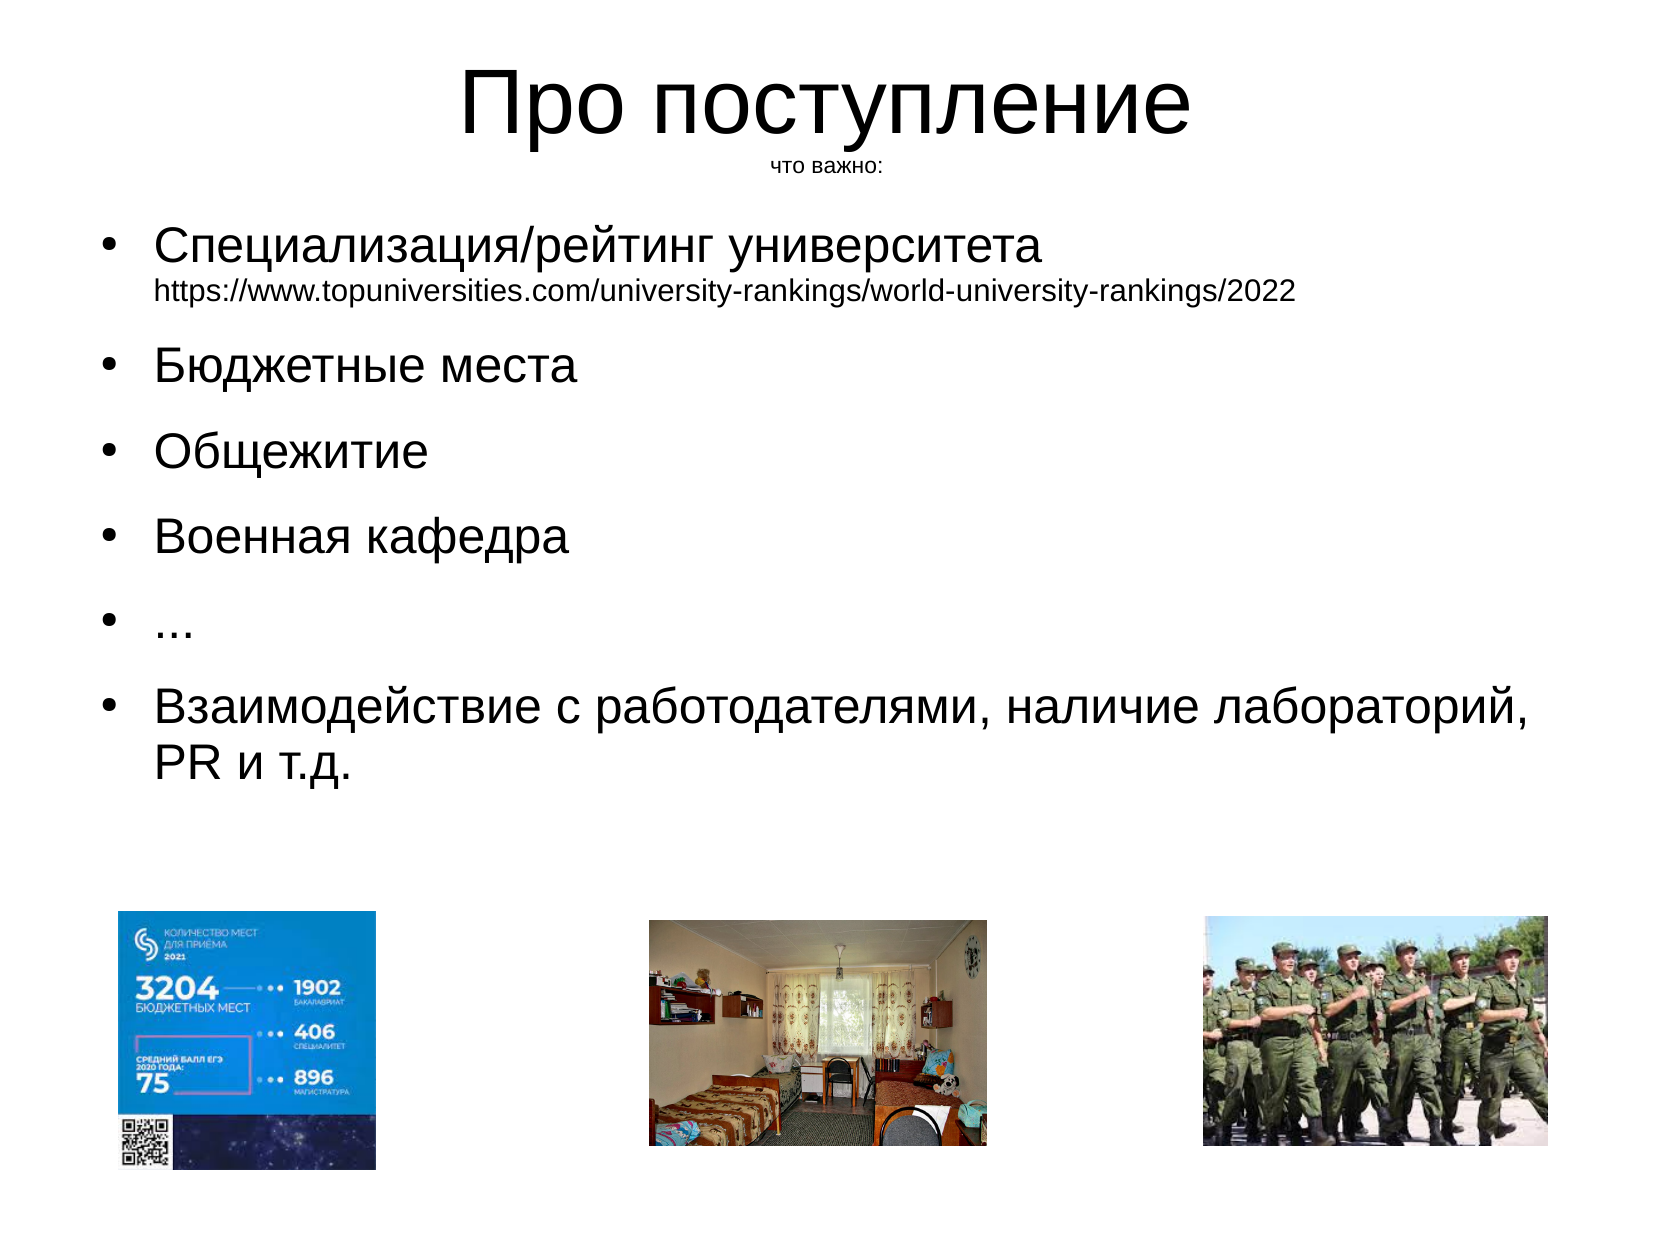

# Про поступление что важно:
Специализация/рейтинг университета
https://www.topuniversities.com/university-rankings/world-university-rankings/2022
Бюджетные места
Общежитие
Военная кафедра
...
Взаимодействие с работодателями, наличие лабораторий, PR и т.д.